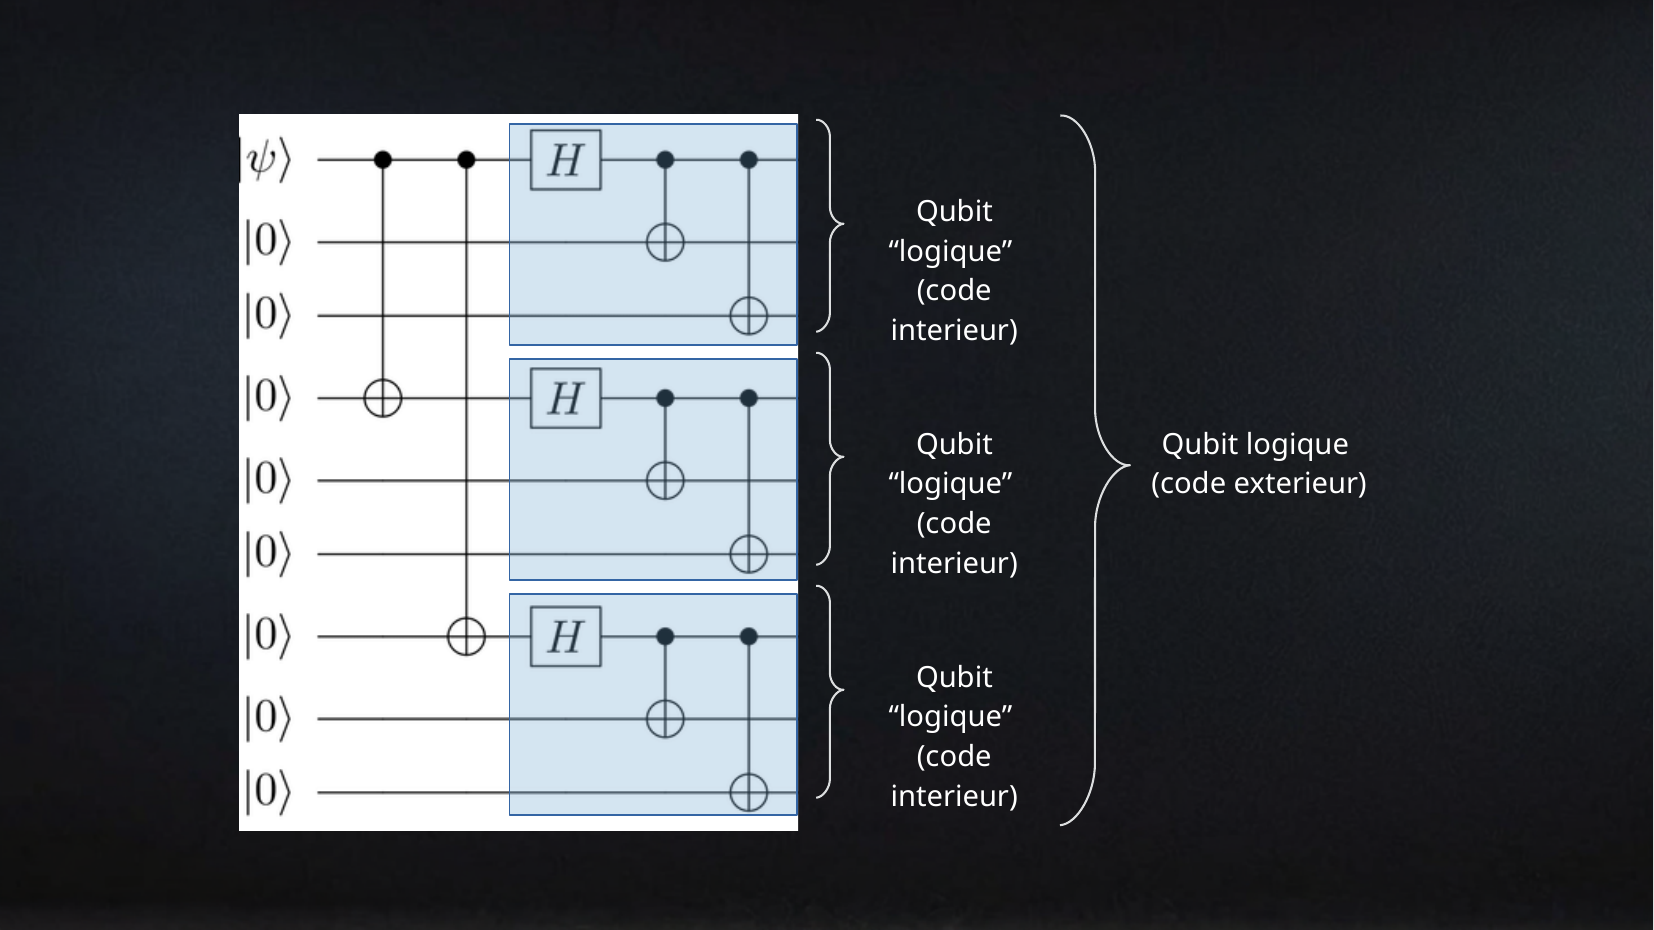

Qubit “logique”
(code interieur)
Qubit “logique”
(code interieur)
Qubit logique
(code exterieur)
Qubit “logique”
(code interieur)